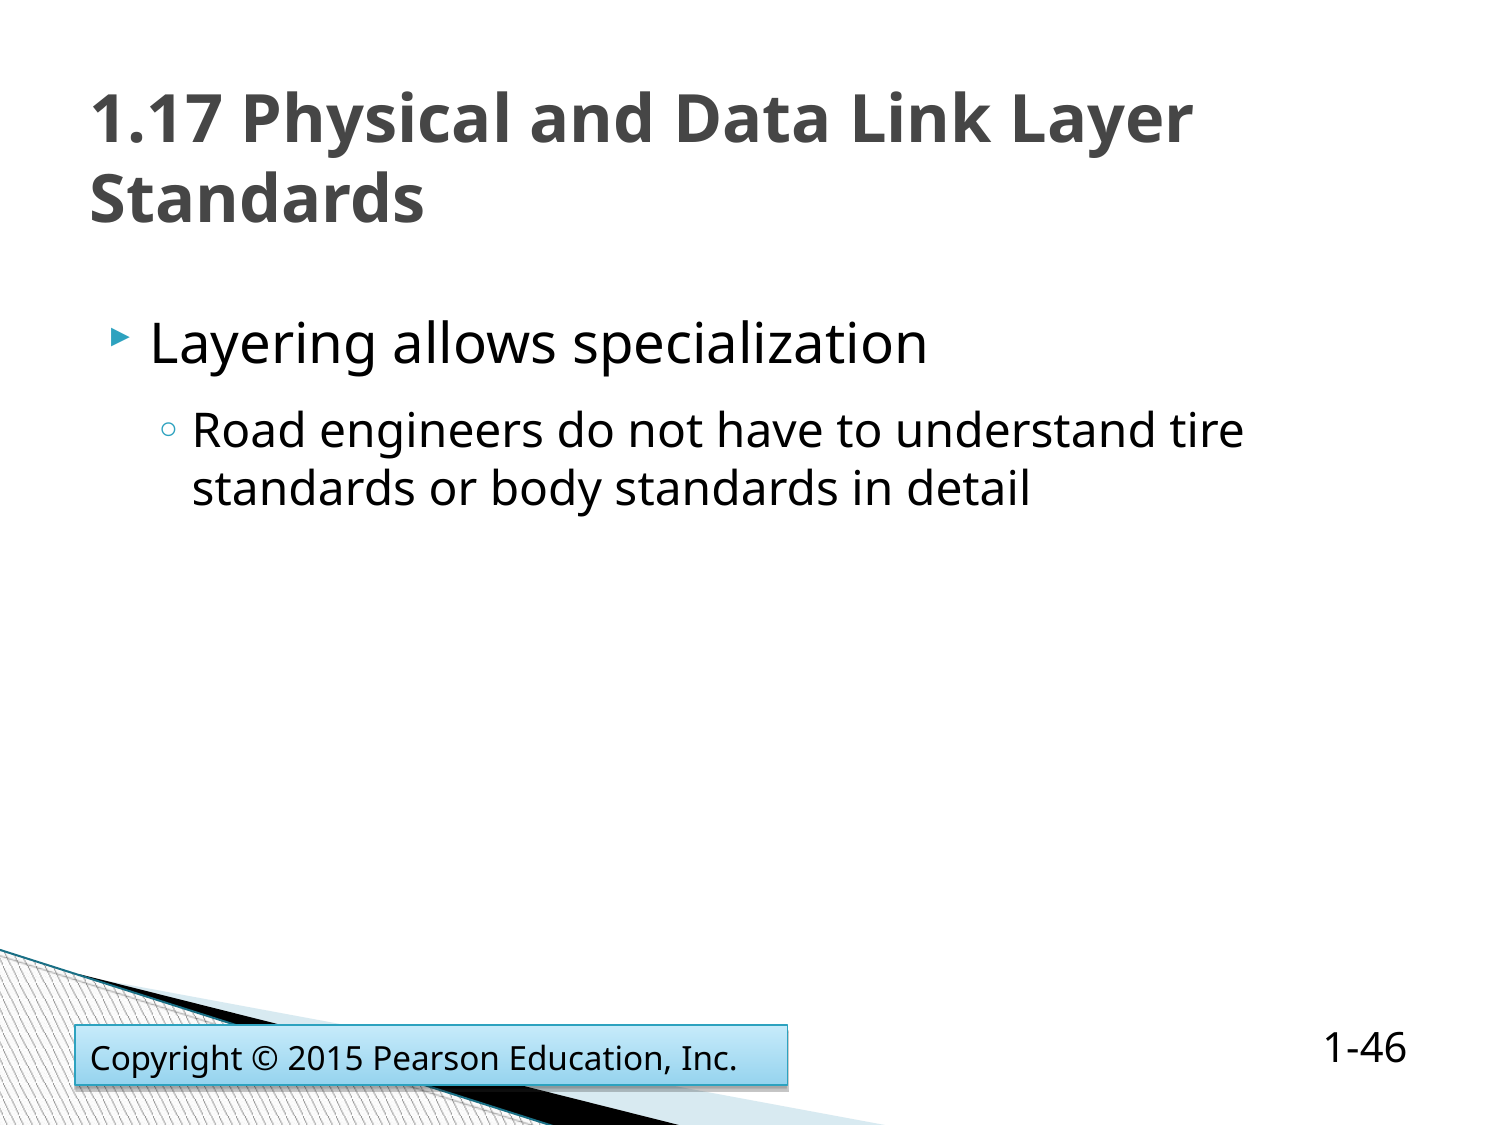

# 1.17 Physical and Data Link Layer Standards
Layering allows specialization
Road engineers do not have to understand tire standards or body standards in detail
Copyright © 2015 Pearson Education, Inc.